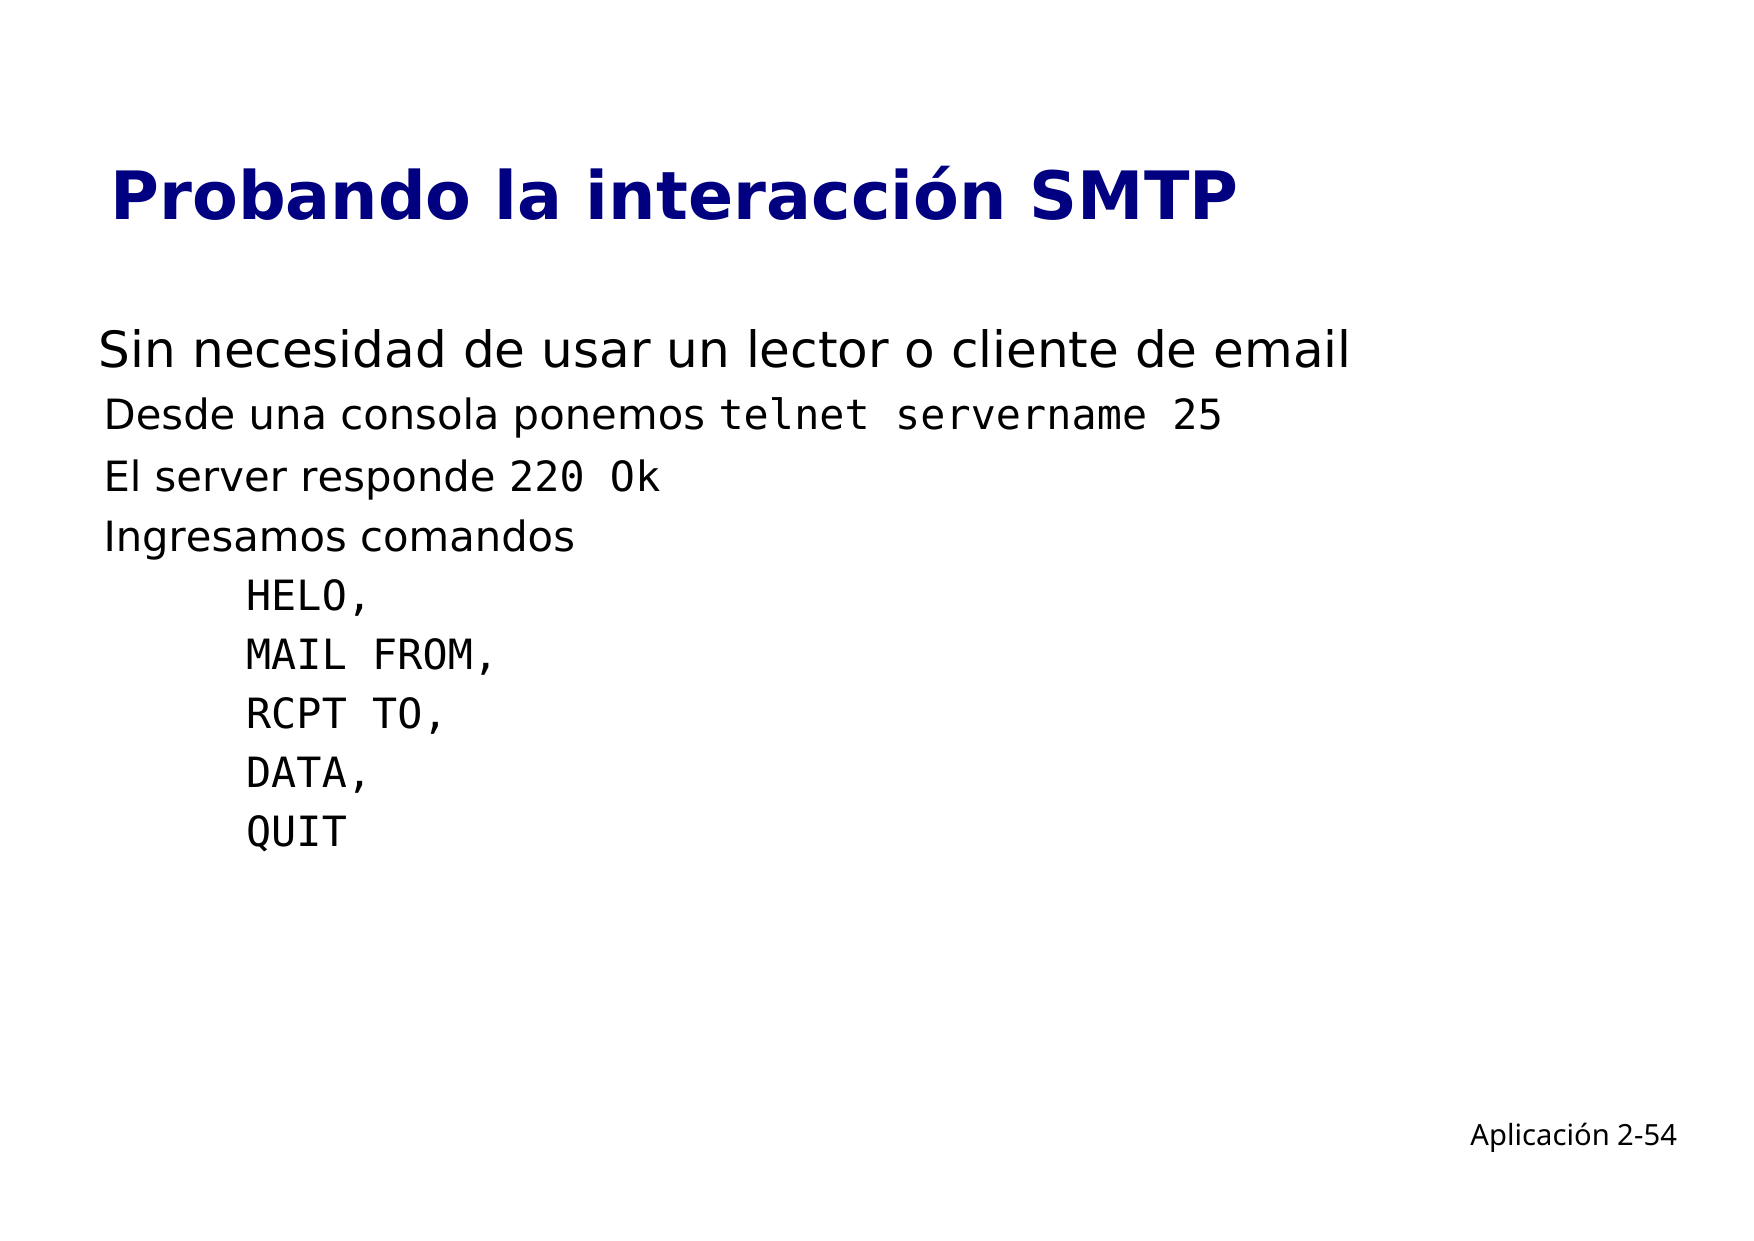

# Probando la interacción SMTP
Sin necesidad de usar un lector o cliente de email
Desde una consola ponemos telnet servername 25
El server responde 220 Ok
Ingresamos comandos
HELO,
MAIL FROM,
RCPT TO,
DATA,
QUIT